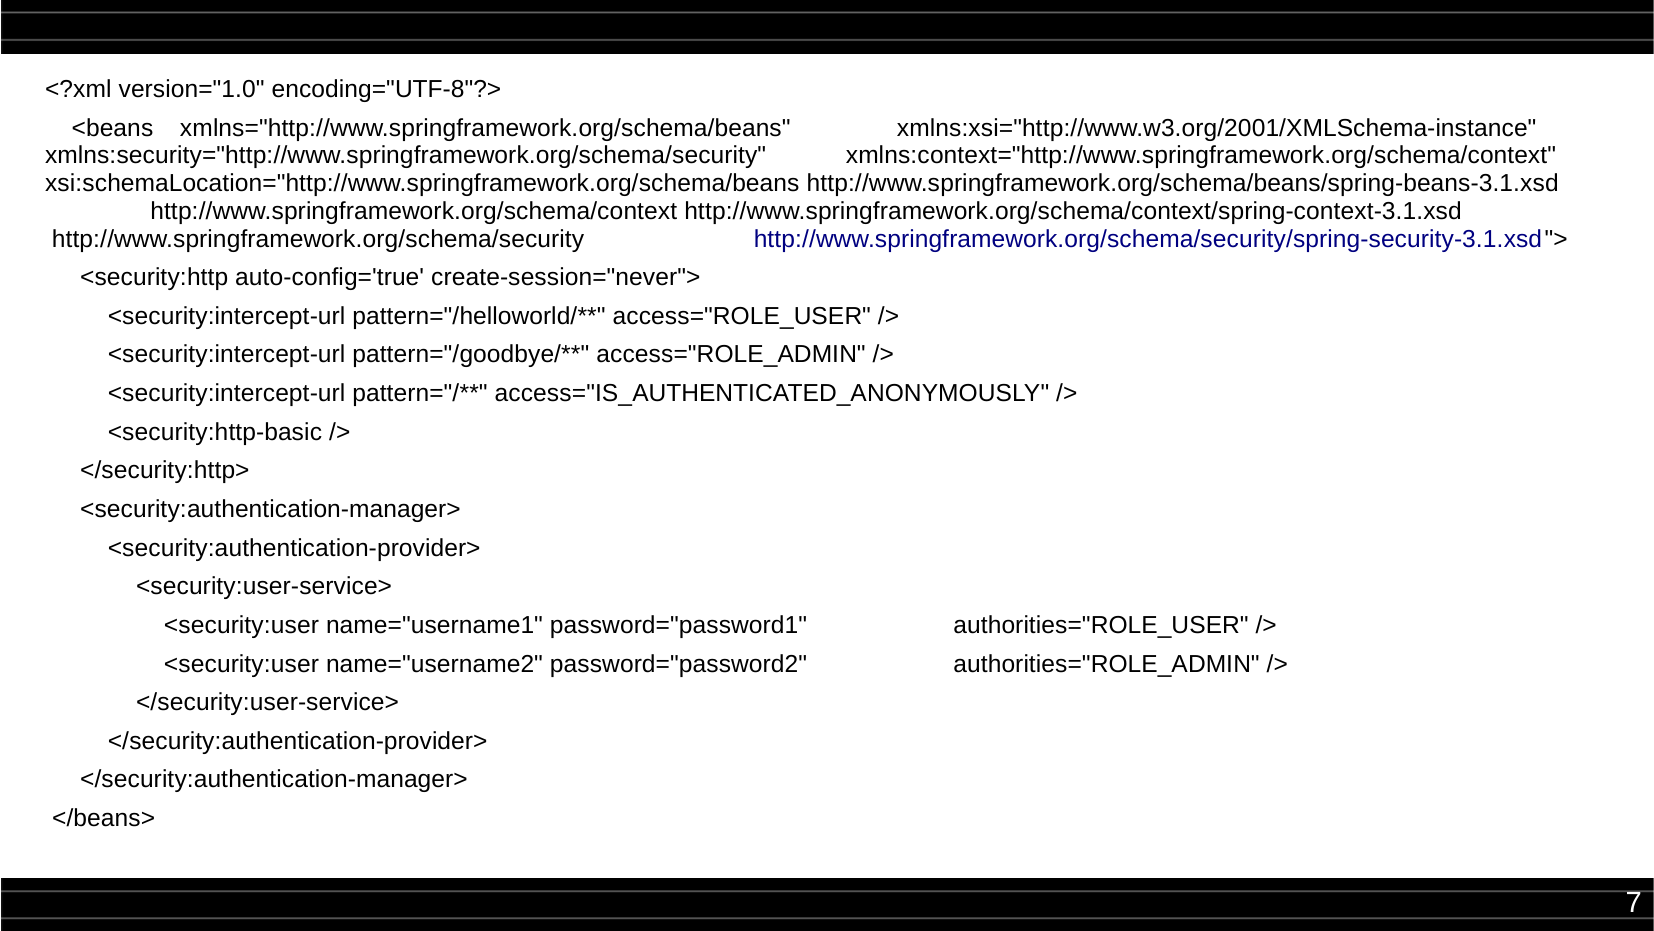

# <?xml version="1.0" encoding="UTF-8"?>
 <beans xmlns="http://www.springframework.org/schema/beans" xmlns:xsi="http://www.w3.org/2001/XMLSchema-instance" xmlns:security="http://www.springframework.org/schema/security" xmlns:context="http://www.springframework.org/schema/context" xsi:schemaLocation="http://www.springframework.org/schema/beans http://www.springframework.org/schema/beans/spring-beans-3.1.xsd http://www.springframework.org/schema/context http://www.springframework.org/schema/context/spring-context-3.1.xsd http://www.springframework.org/schema/security http://www.springframework.org/schema/security/spring-security-3.1.xsd">
 <security:http auto-config='true' create-session="never">
 <security:intercept-url pattern="/helloworld/**" access="ROLE_USER" />
 <security:intercept-url pattern="/goodbye/**" access="ROLE_ADMIN" />
 <security:intercept-url pattern="/**" access="IS_AUTHENTICATED_ANONYMOUSLY" />
 <security:http-basic />
 </security:http>
 <security:authentication-manager>
 <security:authentication-provider>
 <security:user-service>
 <security:user name="username1" password="password1" authorities="ROLE_USER" />
 <security:user name="username2" password="password2" authorities="ROLE_ADMIN" />
 </security:user-service>
 </security:authentication-provider>
 </security:authentication-manager>
 </beans>